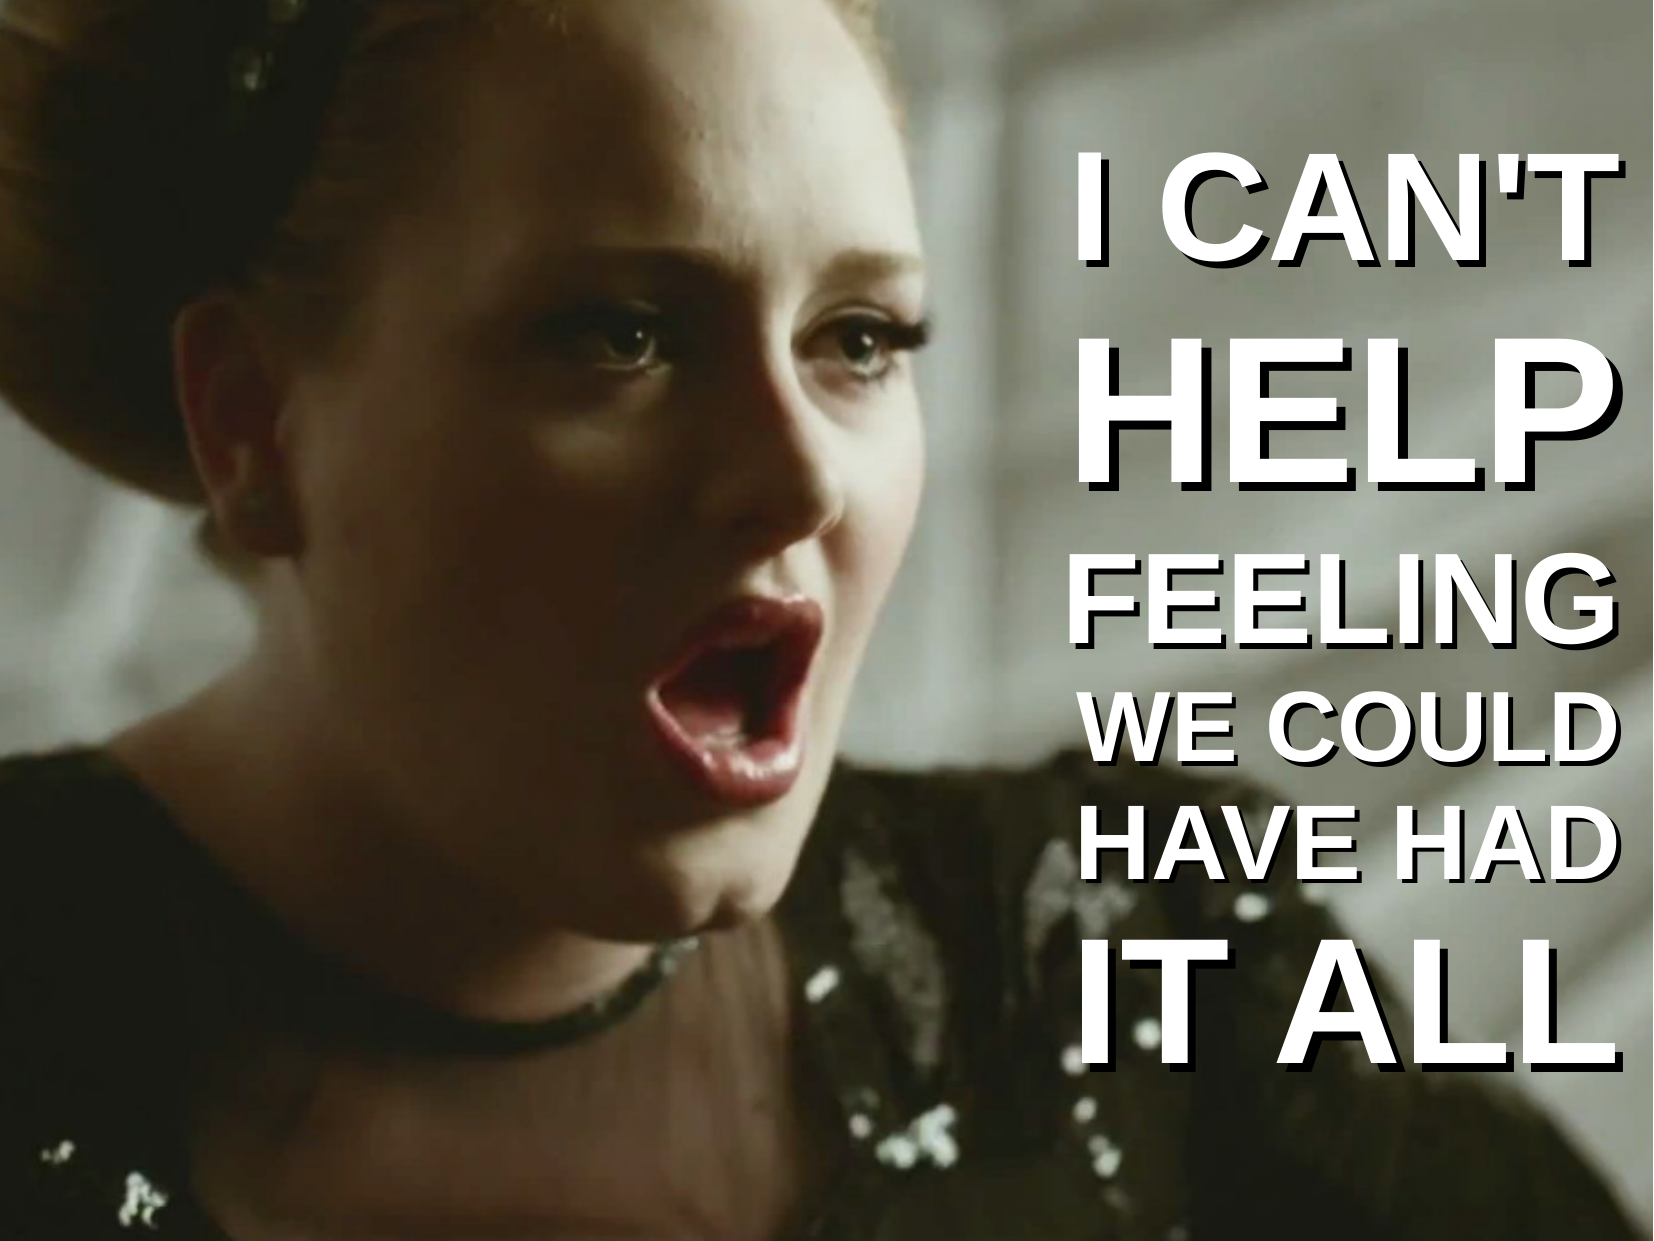

# I CAN'T
HELP
FEELING
WE COULD
 HAVE HAD
IT ALL